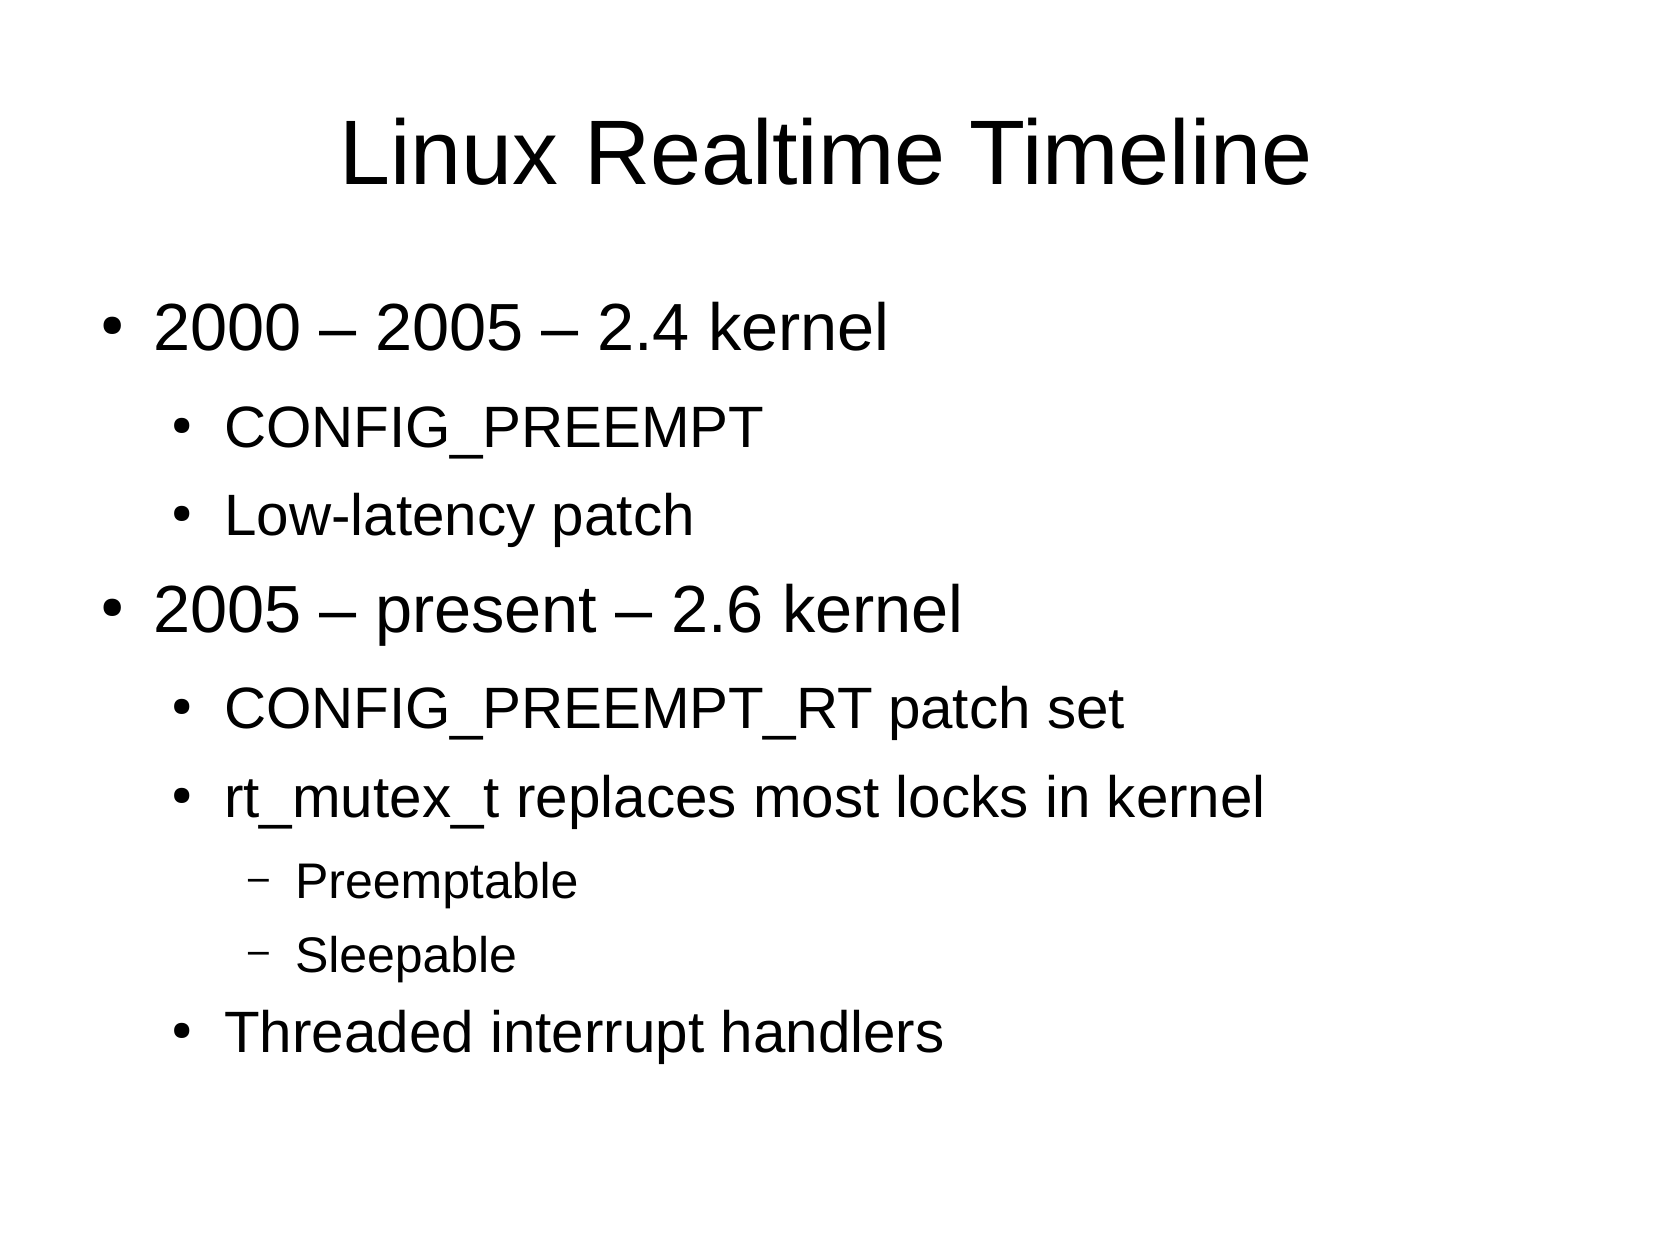

# Linux Realtime Timeline
2000 – 2005 – 2.4 kernel
CONFIG_PREEMPT
Low-latency patch
2005 – present – 2.6 kernel
CONFIG_PREEMPT_RT patch set
rt_mutex_t replaces most locks in kernel
Preemptable
Sleepable
Threaded interrupt handlers